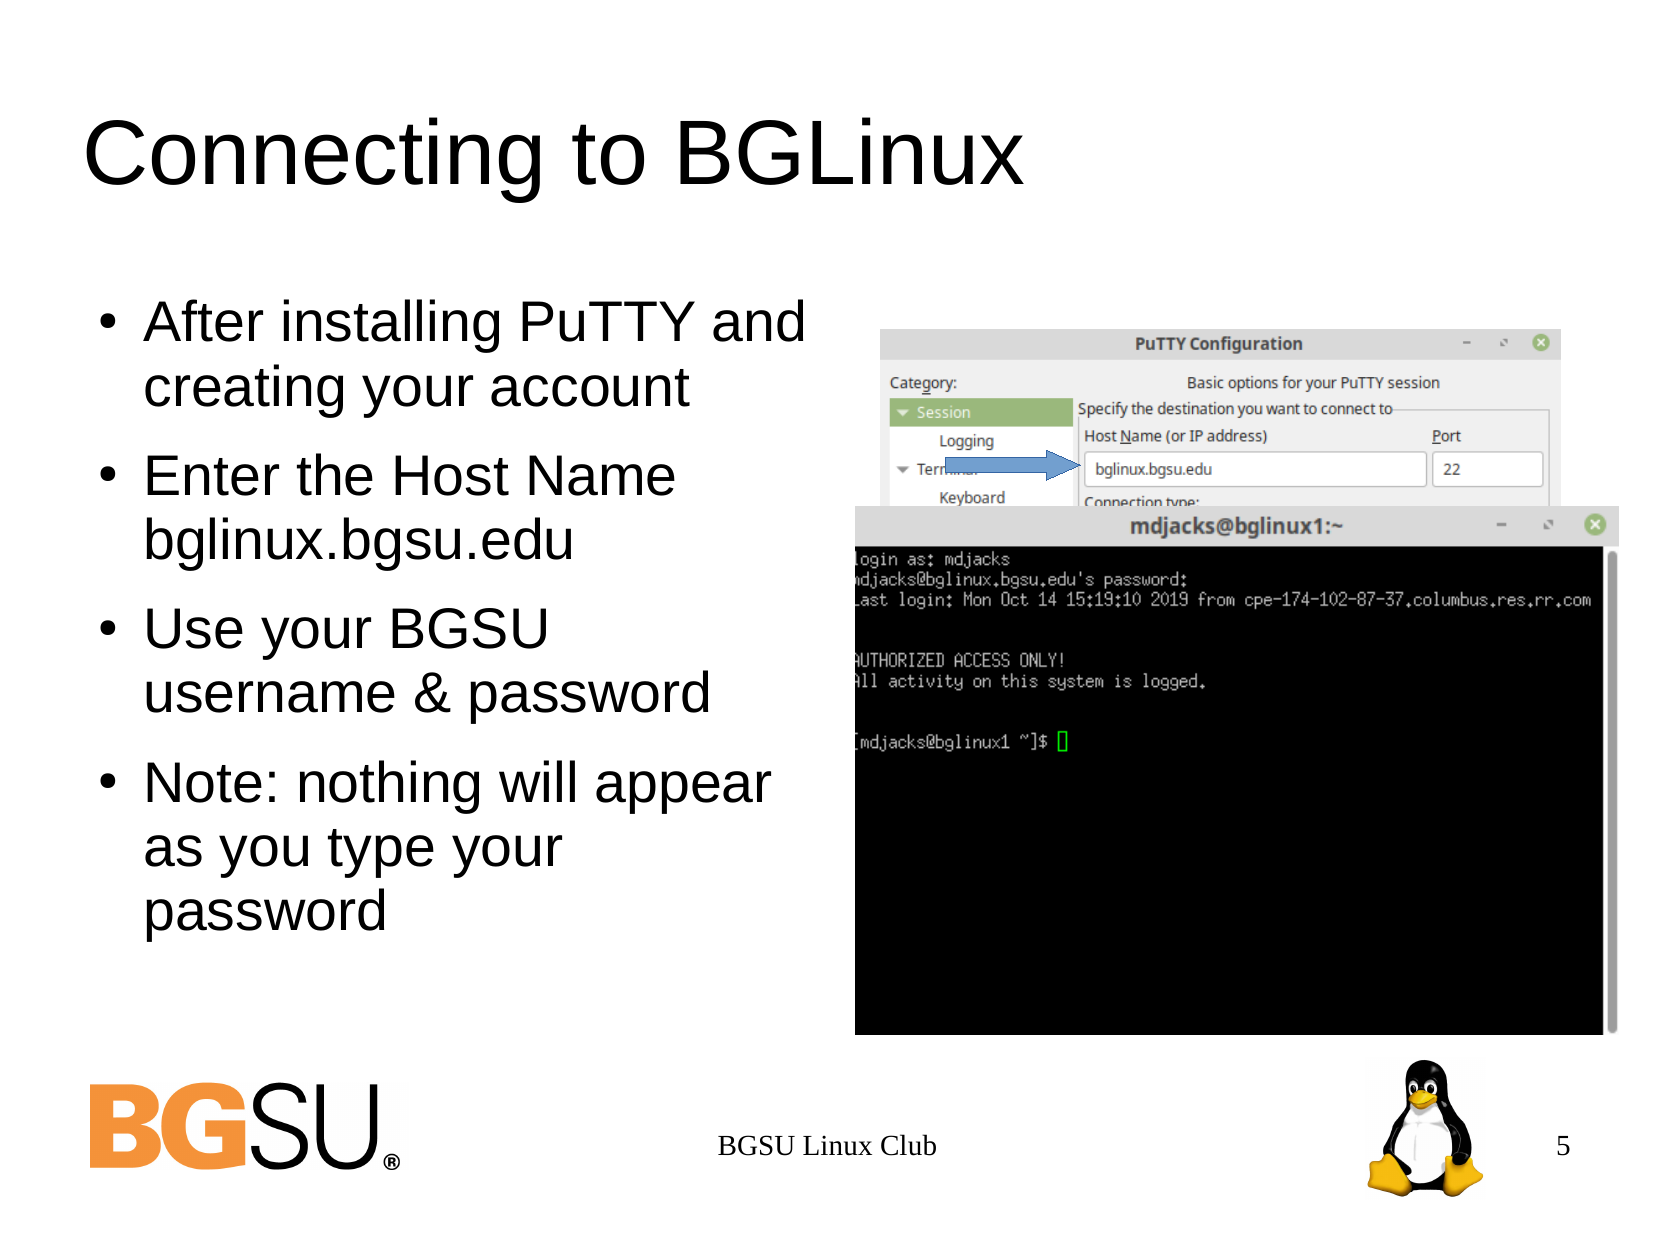

# Connecting to BGLinux
After installing PuTTY and creating your account
Enter the Host Name bglinux.bgsu.edu
Use your BGSU username & password
Note: nothing will appear as you type your password
BGSU Linux Club
5